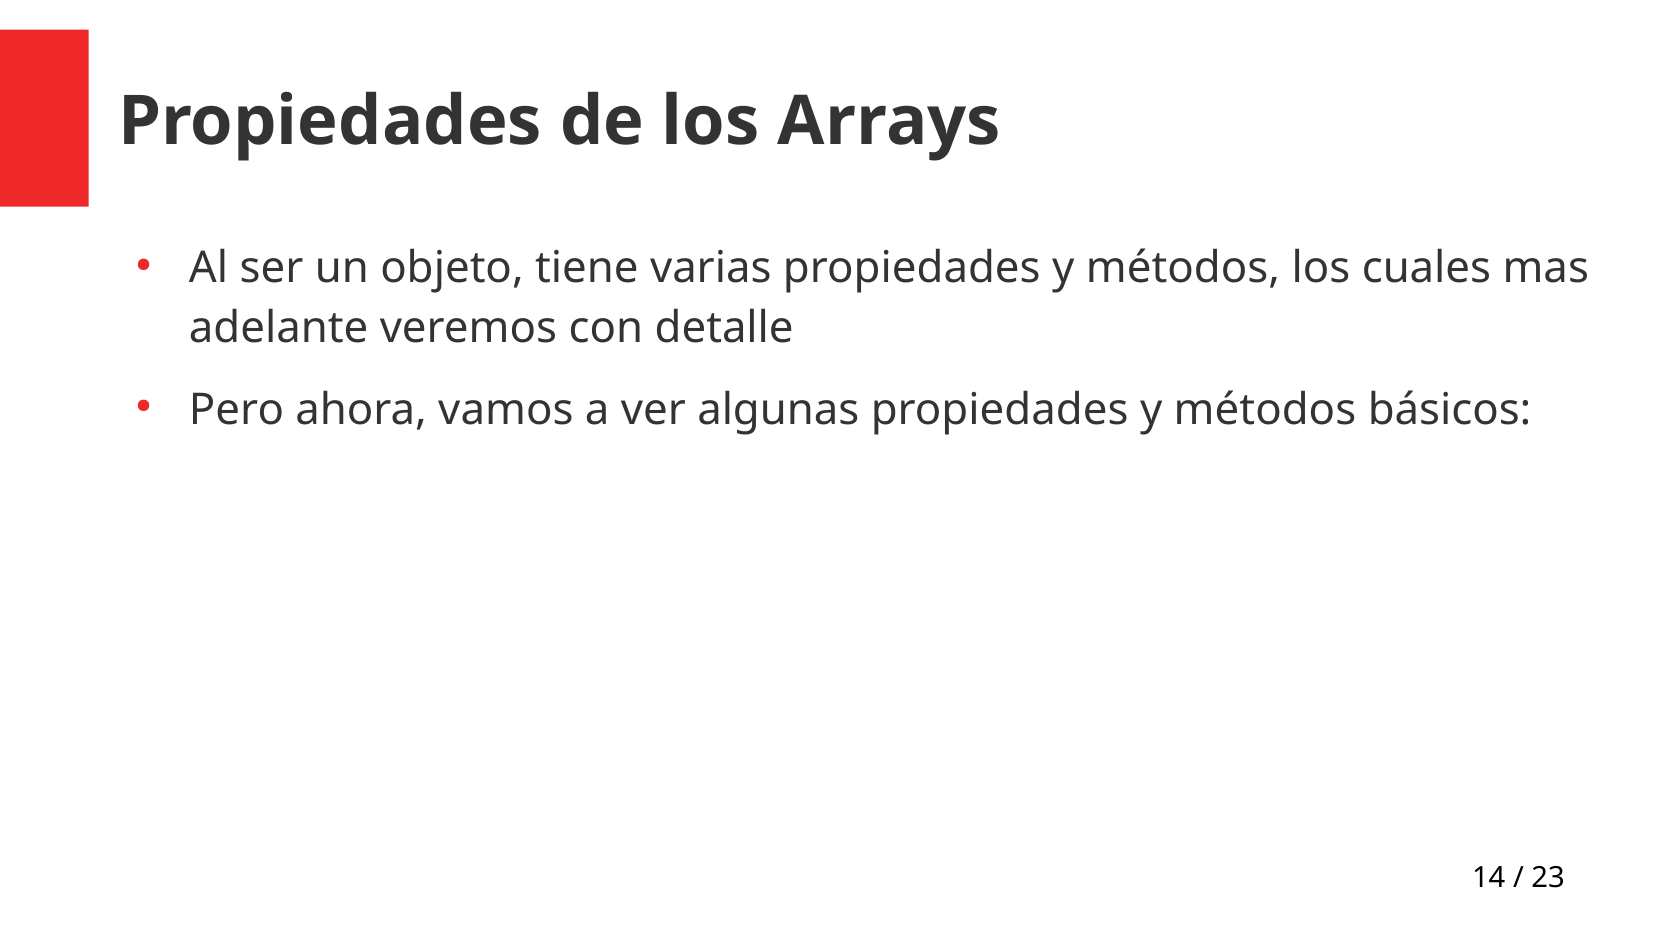

# Propiedades de los Arrays
Al ser un objeto, tiene varias propiedades y métodos, los cuales mas adelante veremos con detalle
Pero ahora, vamos a ver algunas propiedades y métodos básicos:
14